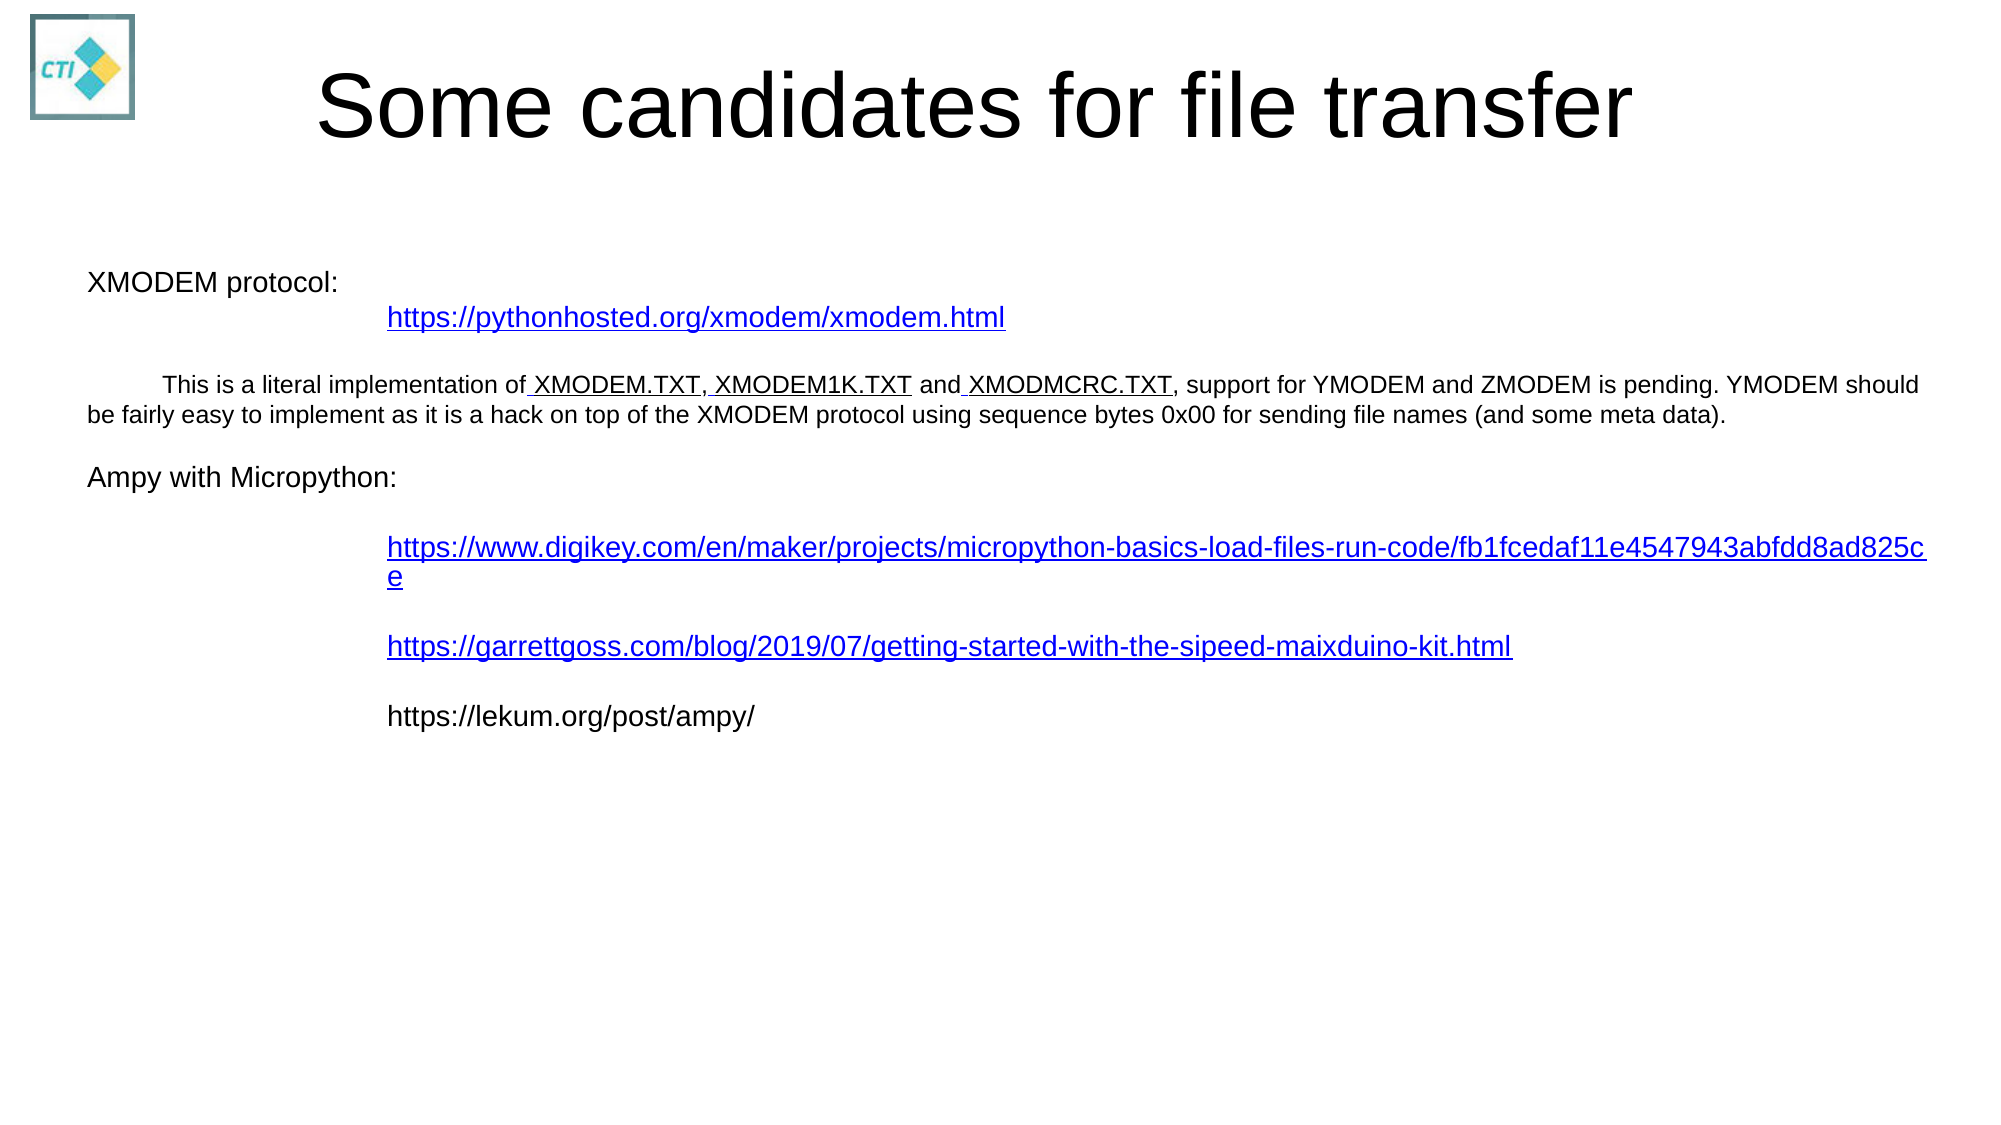

Some candidates for file transfer
XMODEM protocol:
https://pythonhosted.org/xmodem/xmodem.html
This is a literal implementation of XMODEM.TXT, XMODEM1K.TXT and XMODMCRC.TXT, support for YMODEM and ZMODEM is pending. YMODEM should be fairly easy to implement as it is a hack on top of the XMODEM protocol using sequence bytes 0x00 for sending file names (and some meta data).
Ampy with Micropython:
https://www.digikey.com/en/maker/projects/micropython-basics-load-files-run-code/fb1fcedaf11e4547943abfdd8ad825ce
https://garrettgoss.com/blog/2019/07/getting-started-with-the-sipeed-maixduino-kit.html
https://lekum.org/post/ampy/